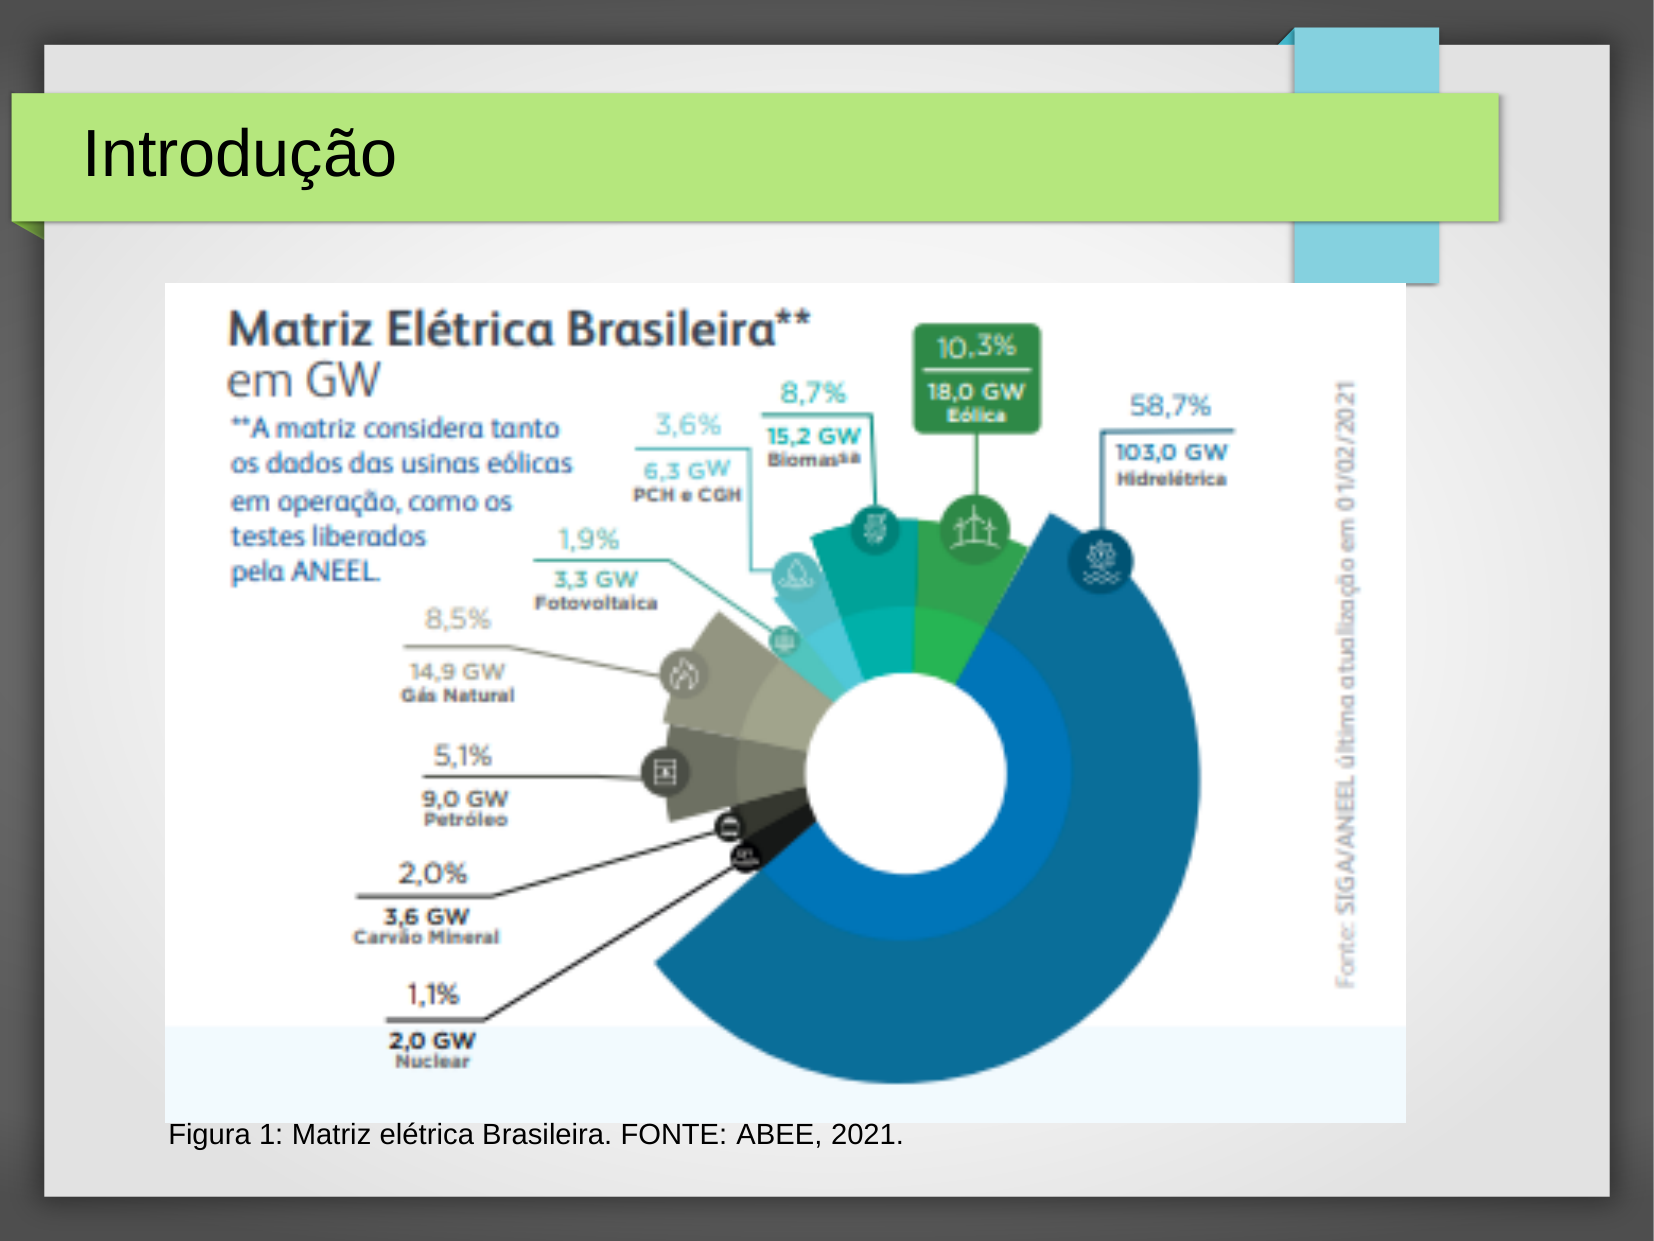

# Introdução
Figura 1: Matriz elétrica Brasileira. FONTE: ABEE, 2021.